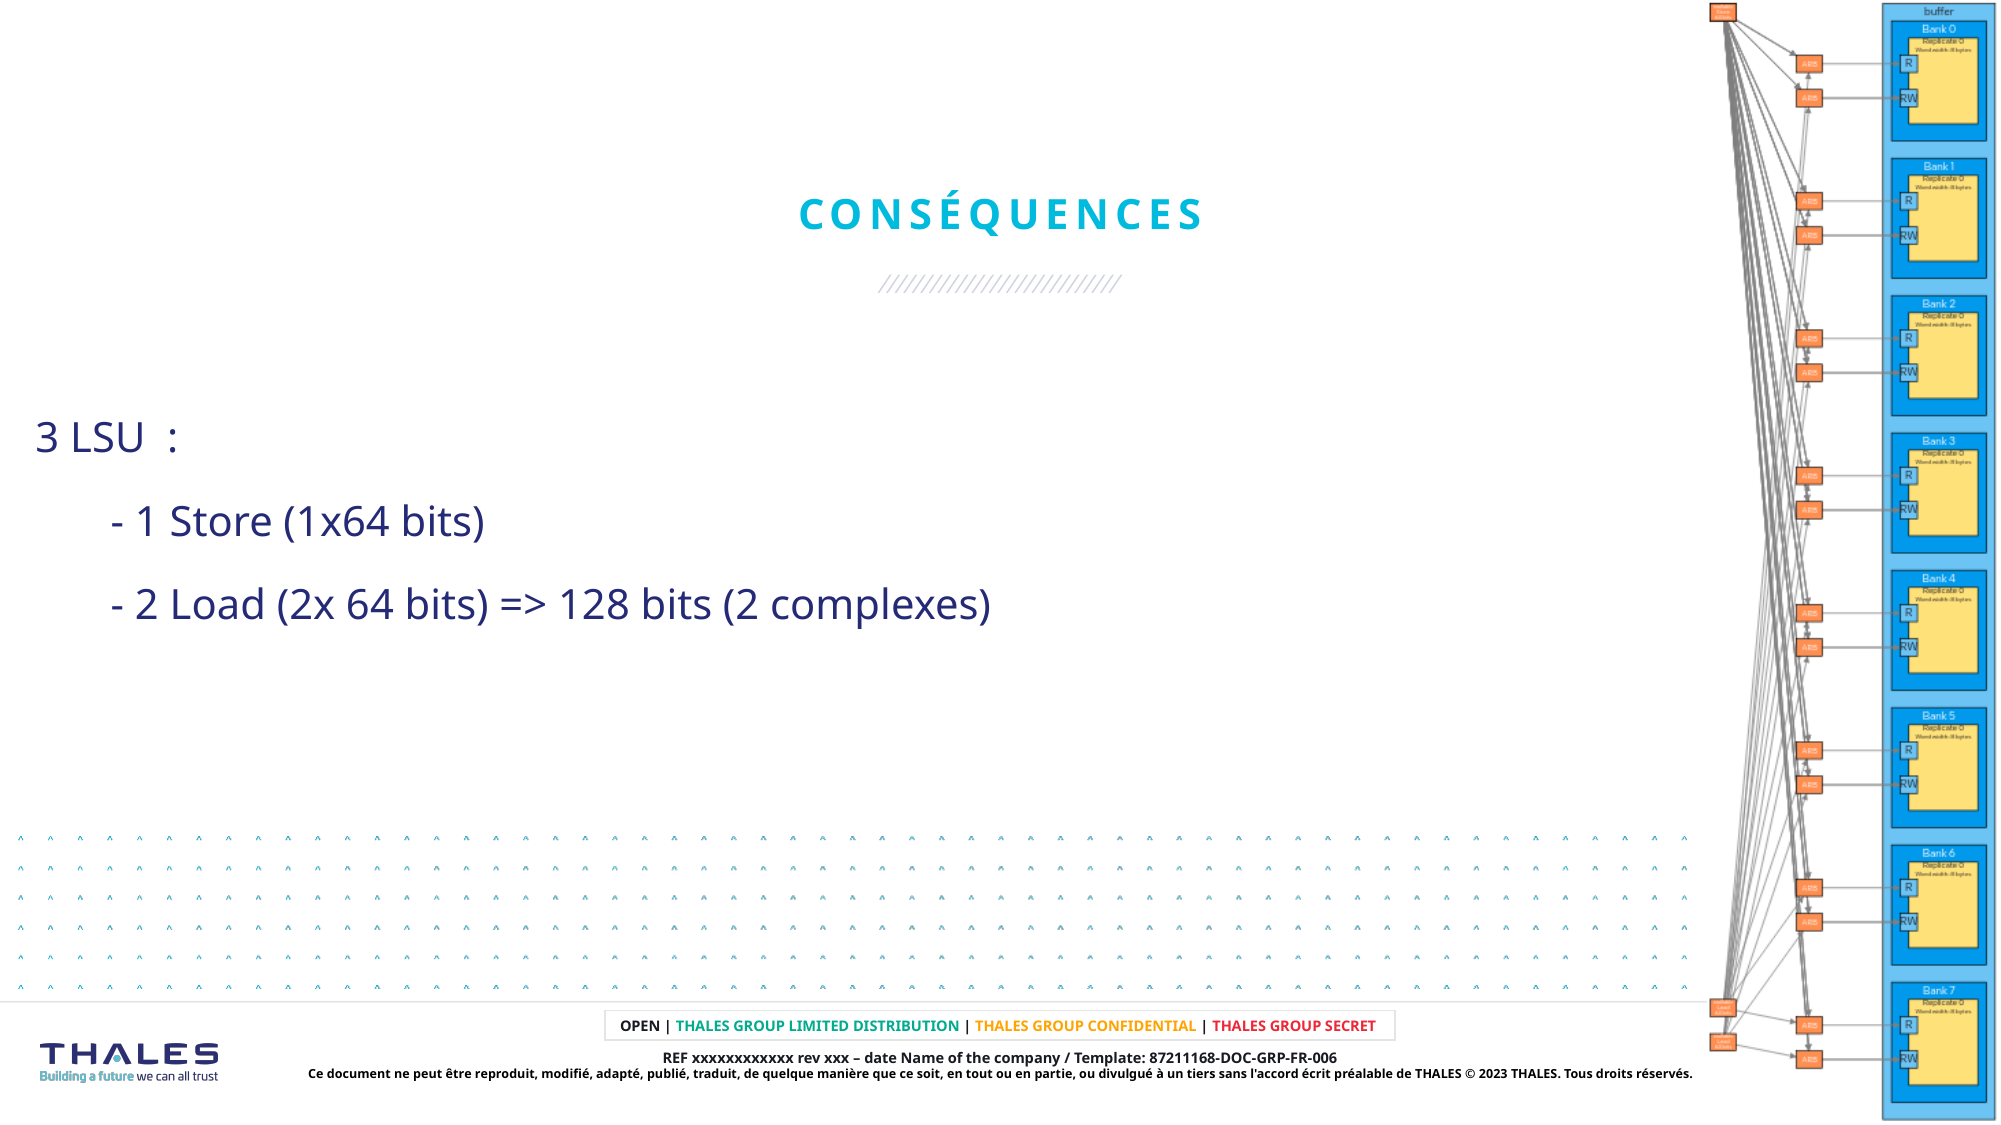

# Conséquences
3 LSU  :
 - 1 Store (1x64 bits)
 - 2 Load (2x 64 bits) => 128 bits (2 complexes)